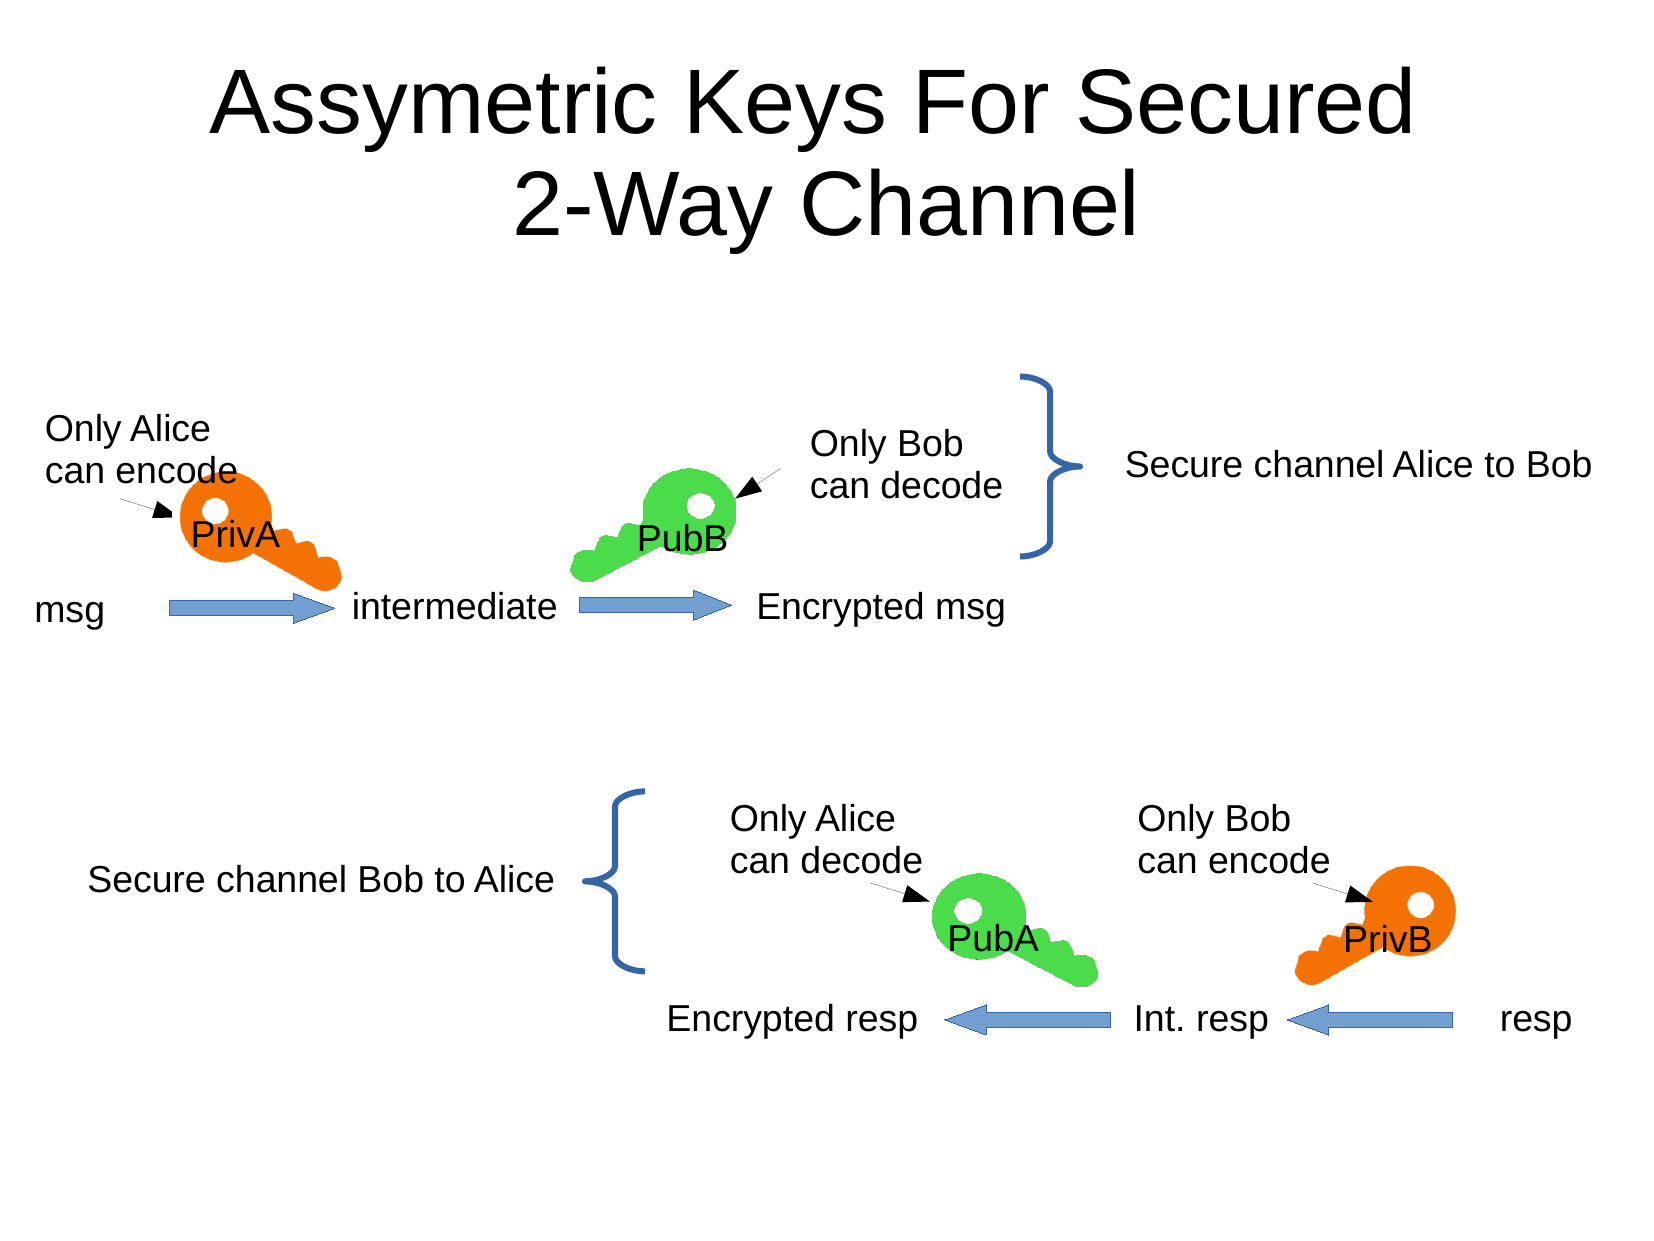

# Assymetric Keys For Secured 2-Way Channel
Only Alice can encode
Only Bob
can decode
Secure channel Alice to Bob
PrivA
PubB
intermediate
Encrypted msg
msg
Only Alice can decode
Only Bob
can encode
Secure channel Bob to Alice
PubA
PrivB
Encrypted resp
Int. resp
resp